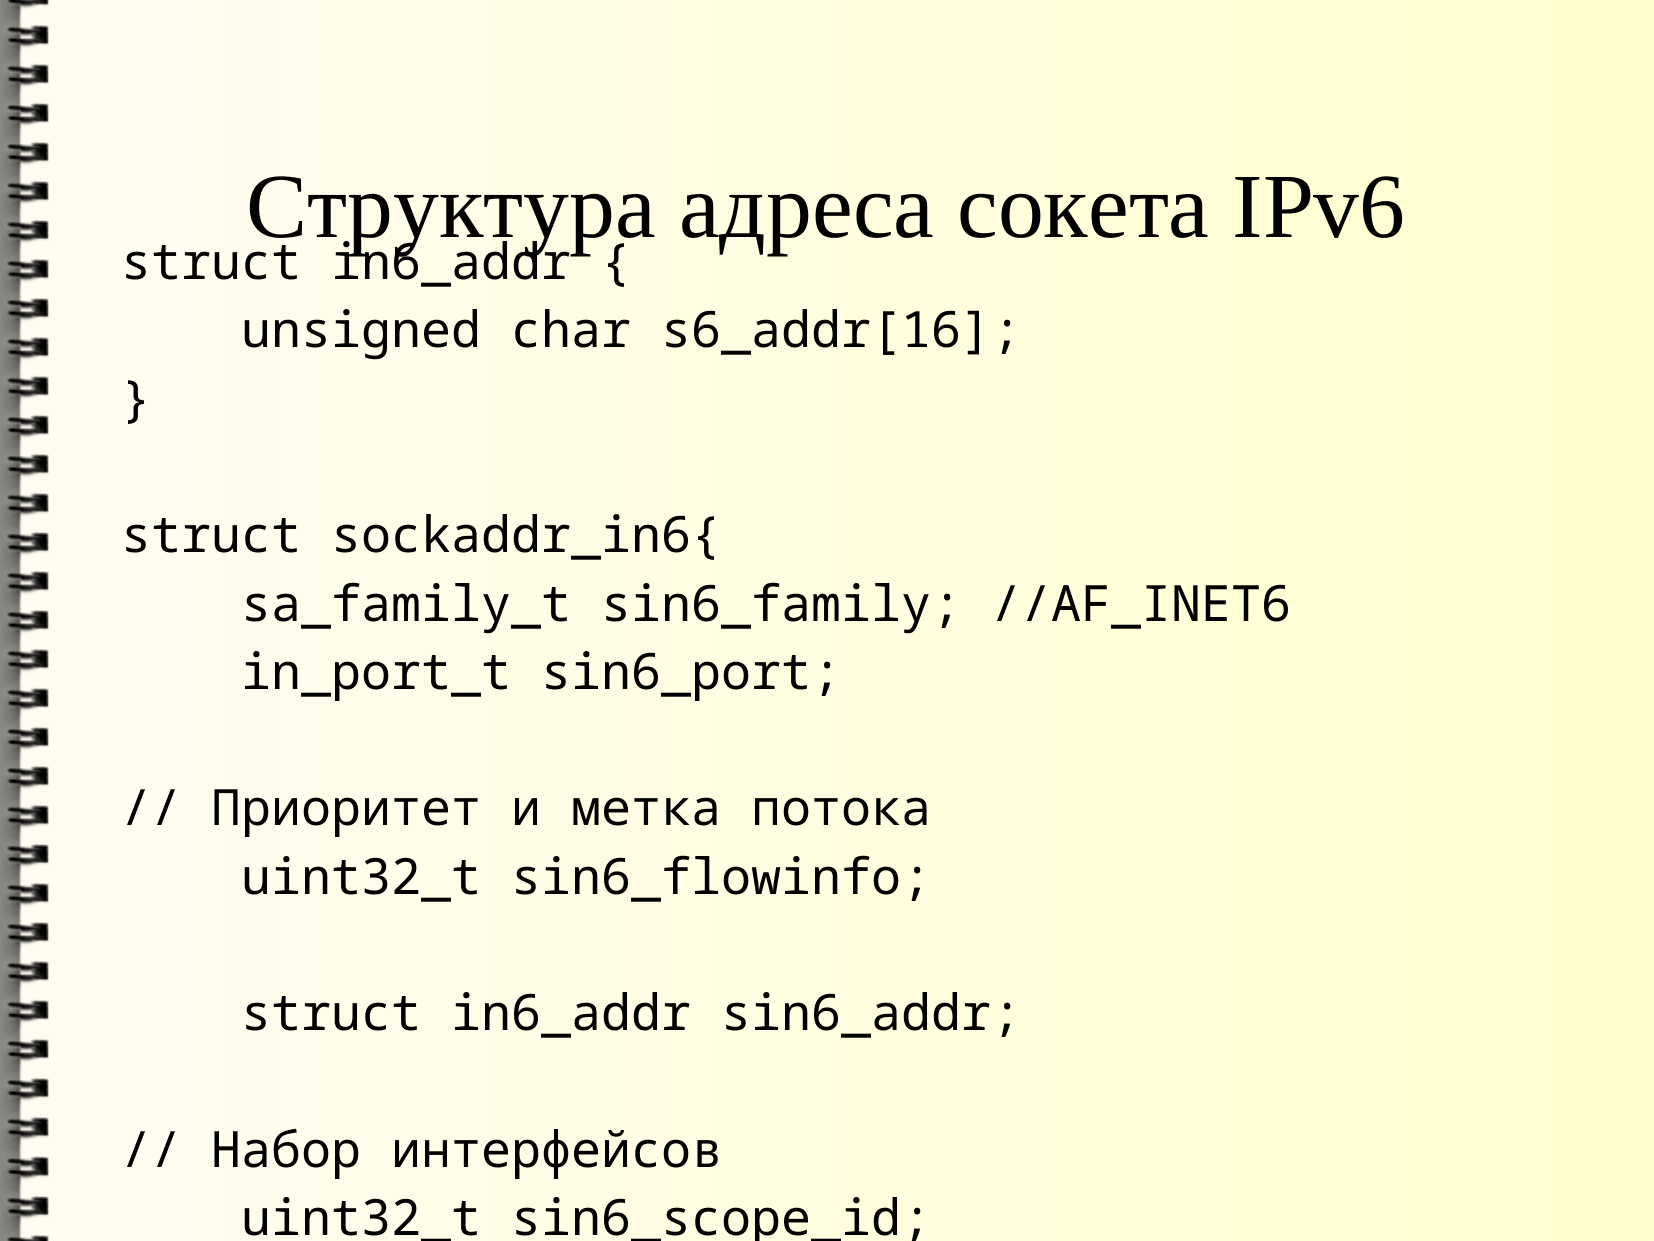

# Структура адреса сокета IPv6
struct in6_addr {
 unsigned char s6_addr[16];
}
struct sockaddr_in6{
 sa_family_t sin6_family; //AF_INET6
 in_port_t sin6_port;
// Приоритет и метка потока
 uint32_t sin6_flowinfo;
 struct in6_addr sin6_addr;
// Набор интерфейсов
 uint32_t sin6_scope_id;
}